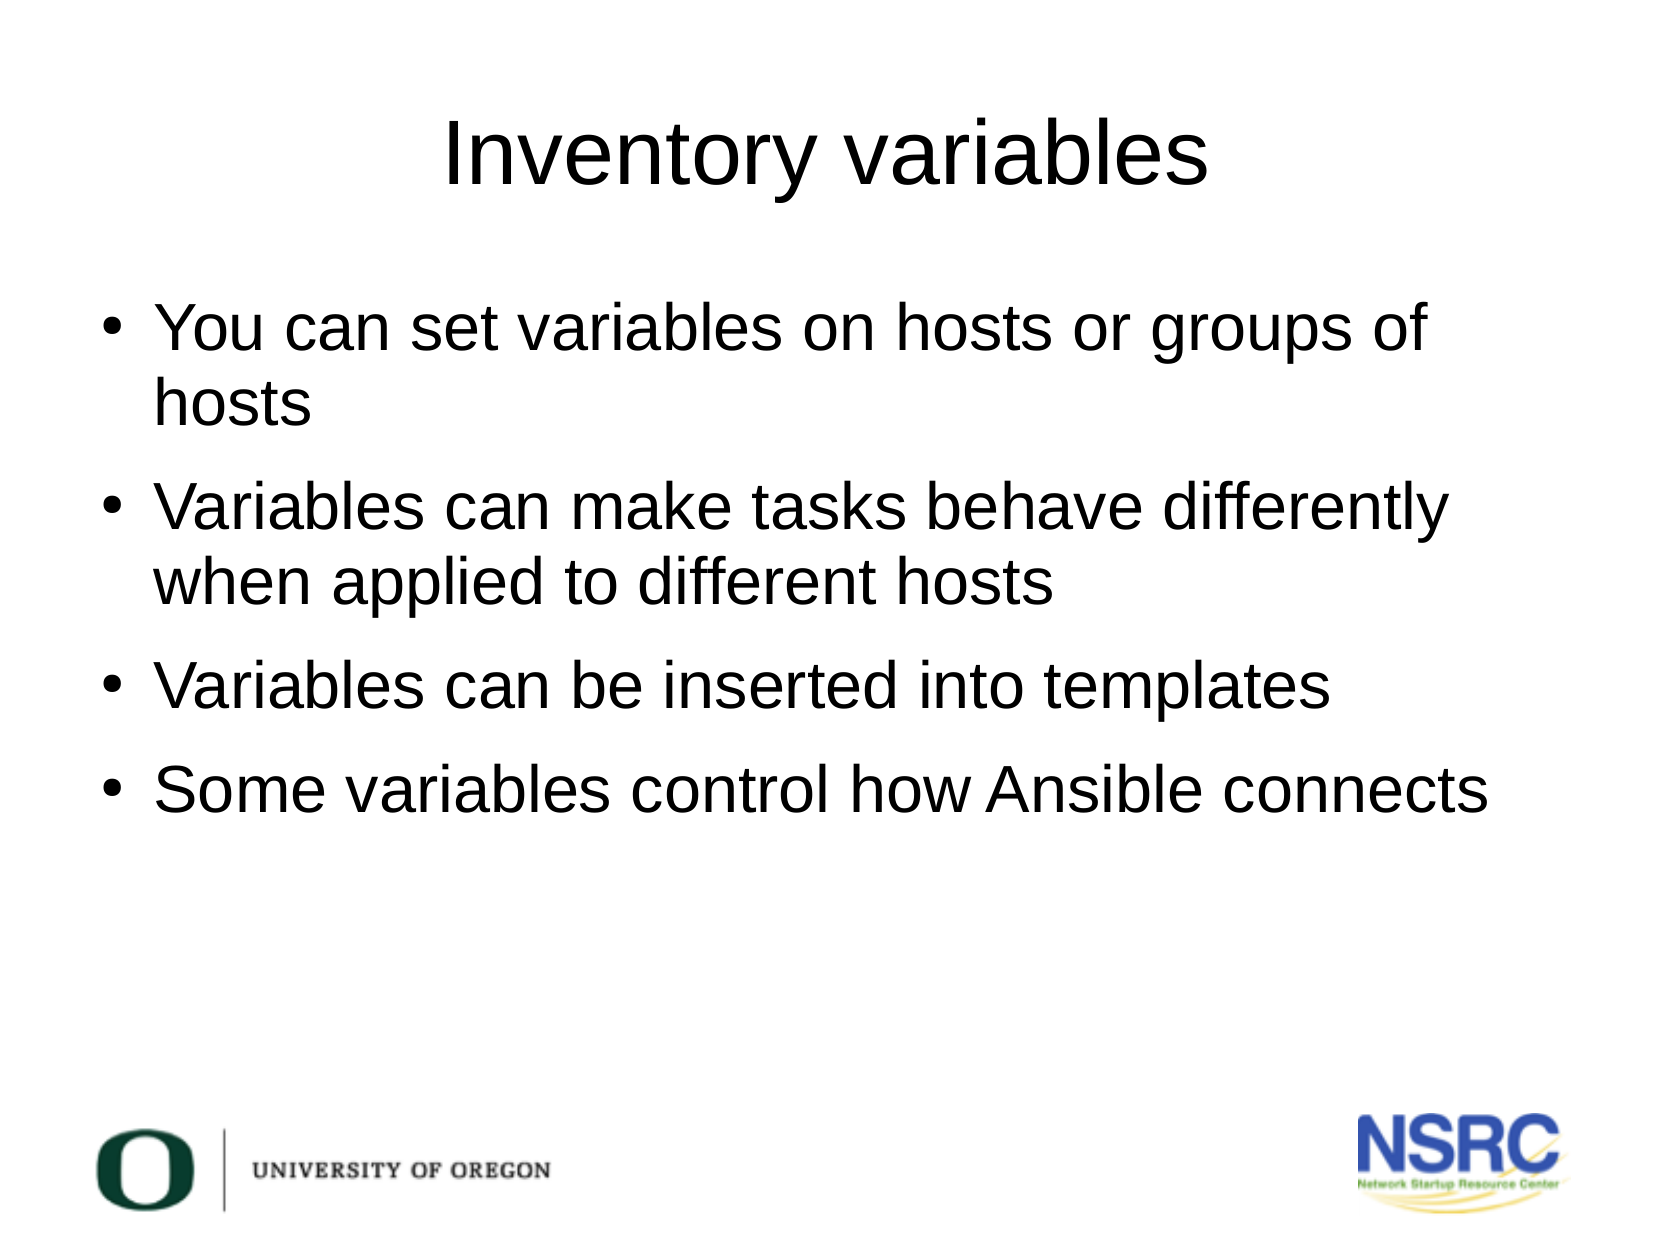

# Inventory variables
You can set variables on hosts or groups of hosts
Variables can make tasks behave differently when applied to different hosts
Variables can be inserted into templates
Some variables control how Ansible connects